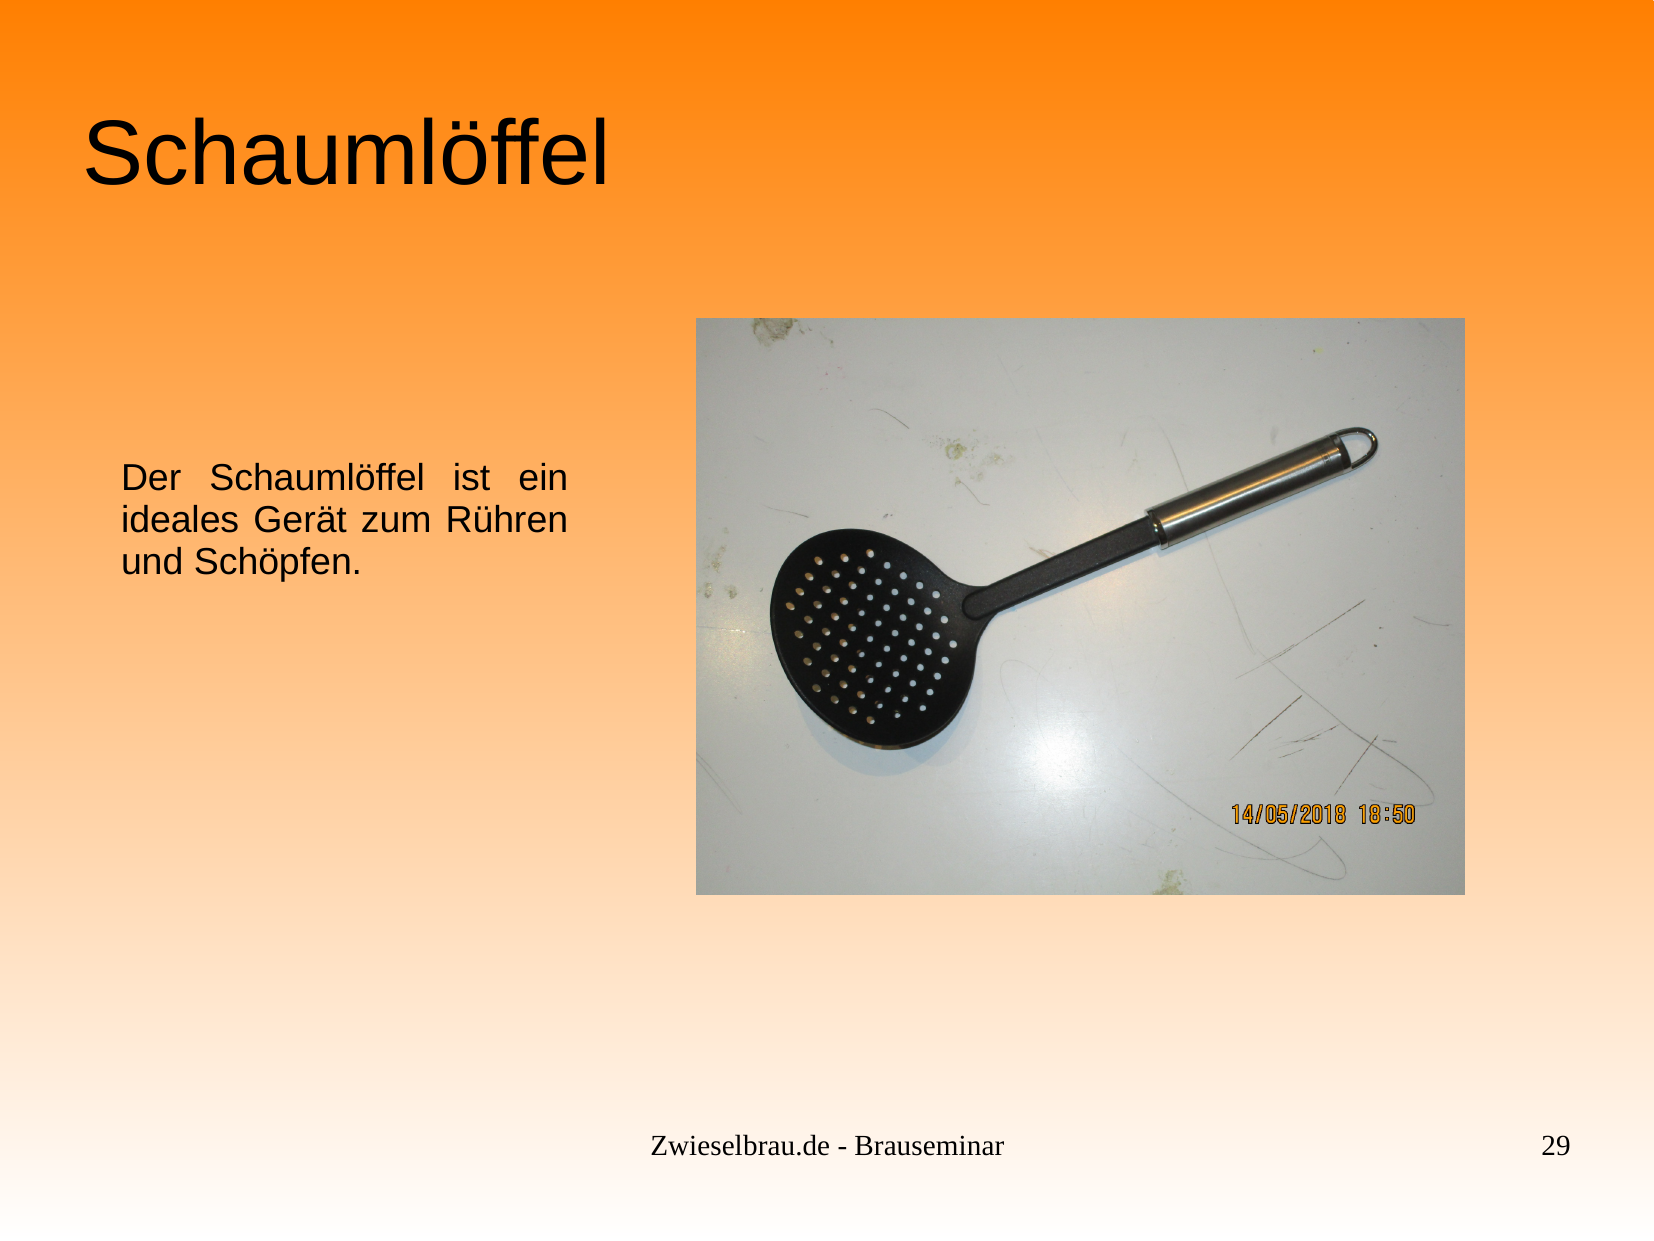

# Schaumlöffel
Der Schaumlöffel ist ein ideales Gerät zum Rühren und Schöpfen.
Zwieselbrau.de - Brauseminar
29